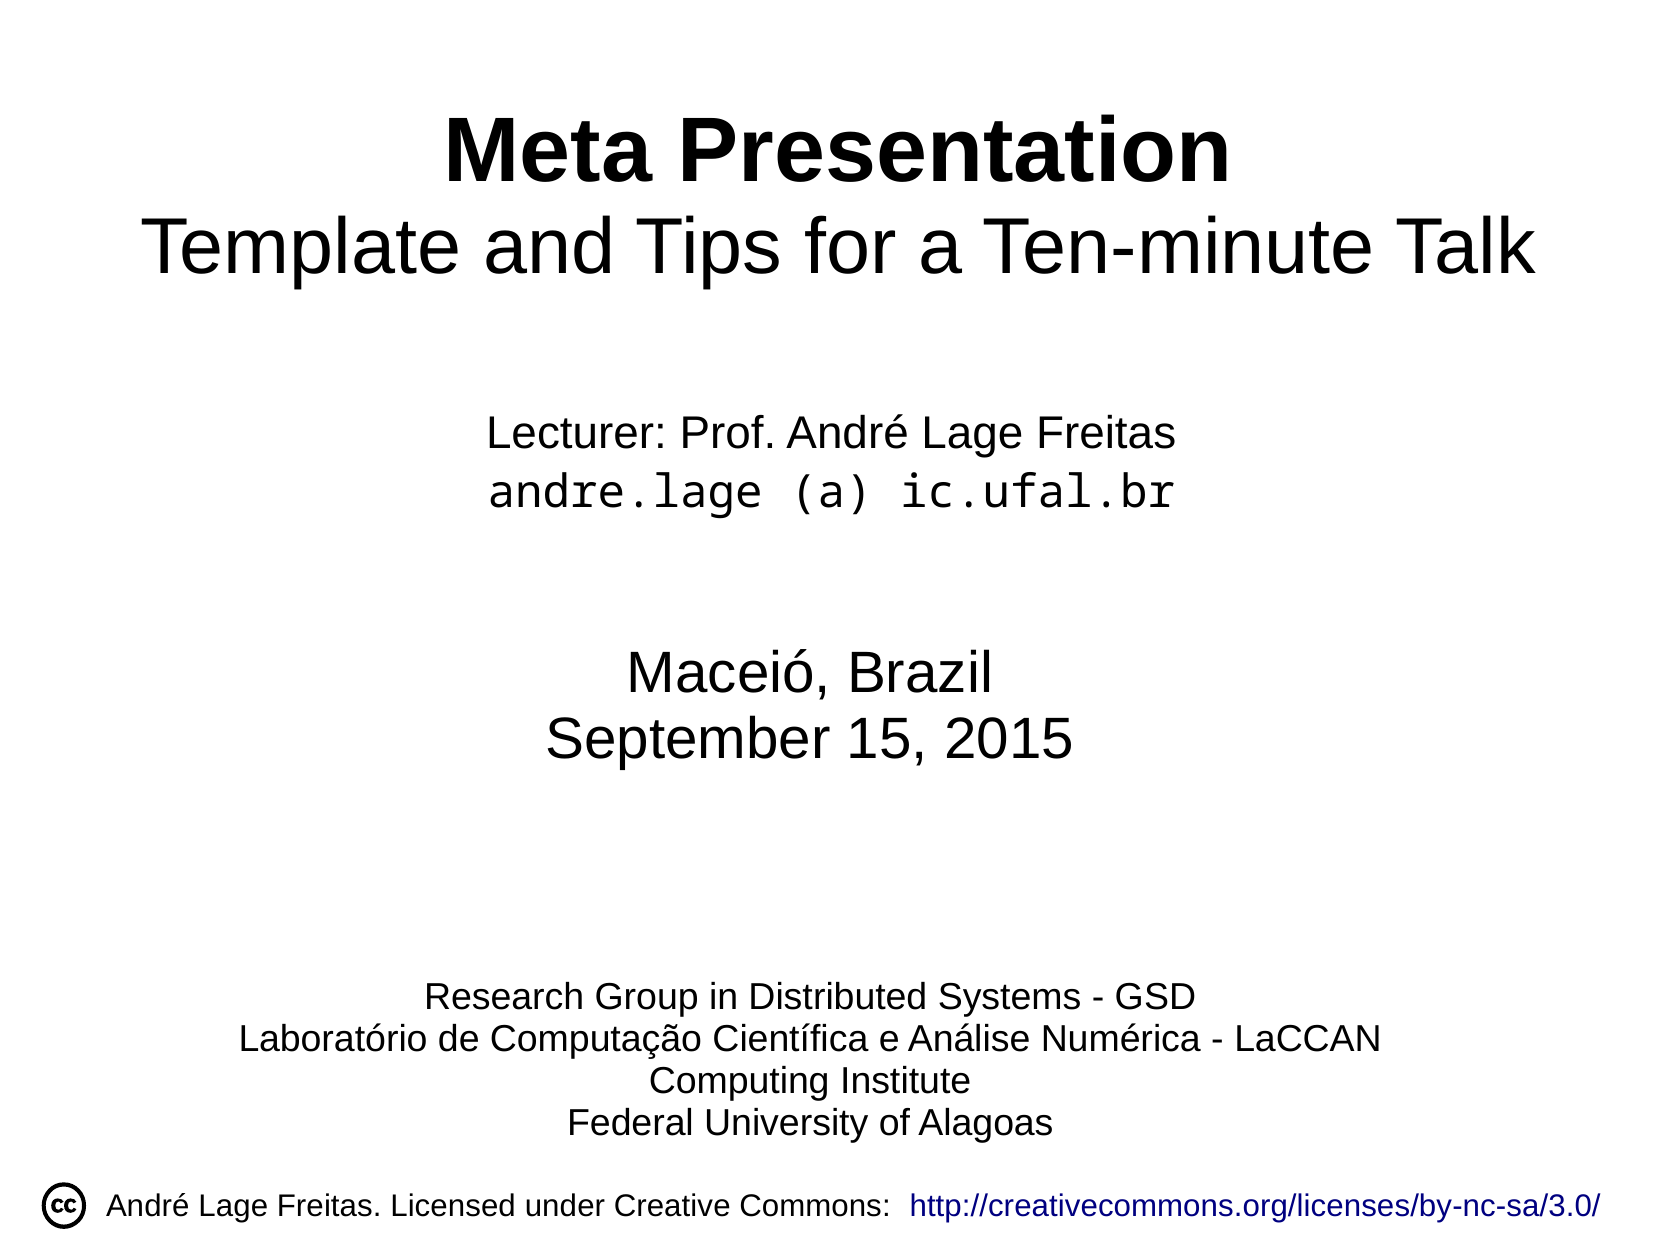

# Meta Presentation Template and Tips for a Ten-minute Talk
Lecturer: Prof. André Lage Freitas
andre.lage (a) ic.ufal.br
Maceió, Brazil
September 15, 2015
Research Group in Distributed Systems - GSD
Laboratório de Computação Científica e Análise Numérica - LaCCAN
Computing Institute
Federal University of Alagoas
André Lage Freitas. Licensed under Creative Commons: http://creativecommons.org/licenses/by-nc-sa/3.0/